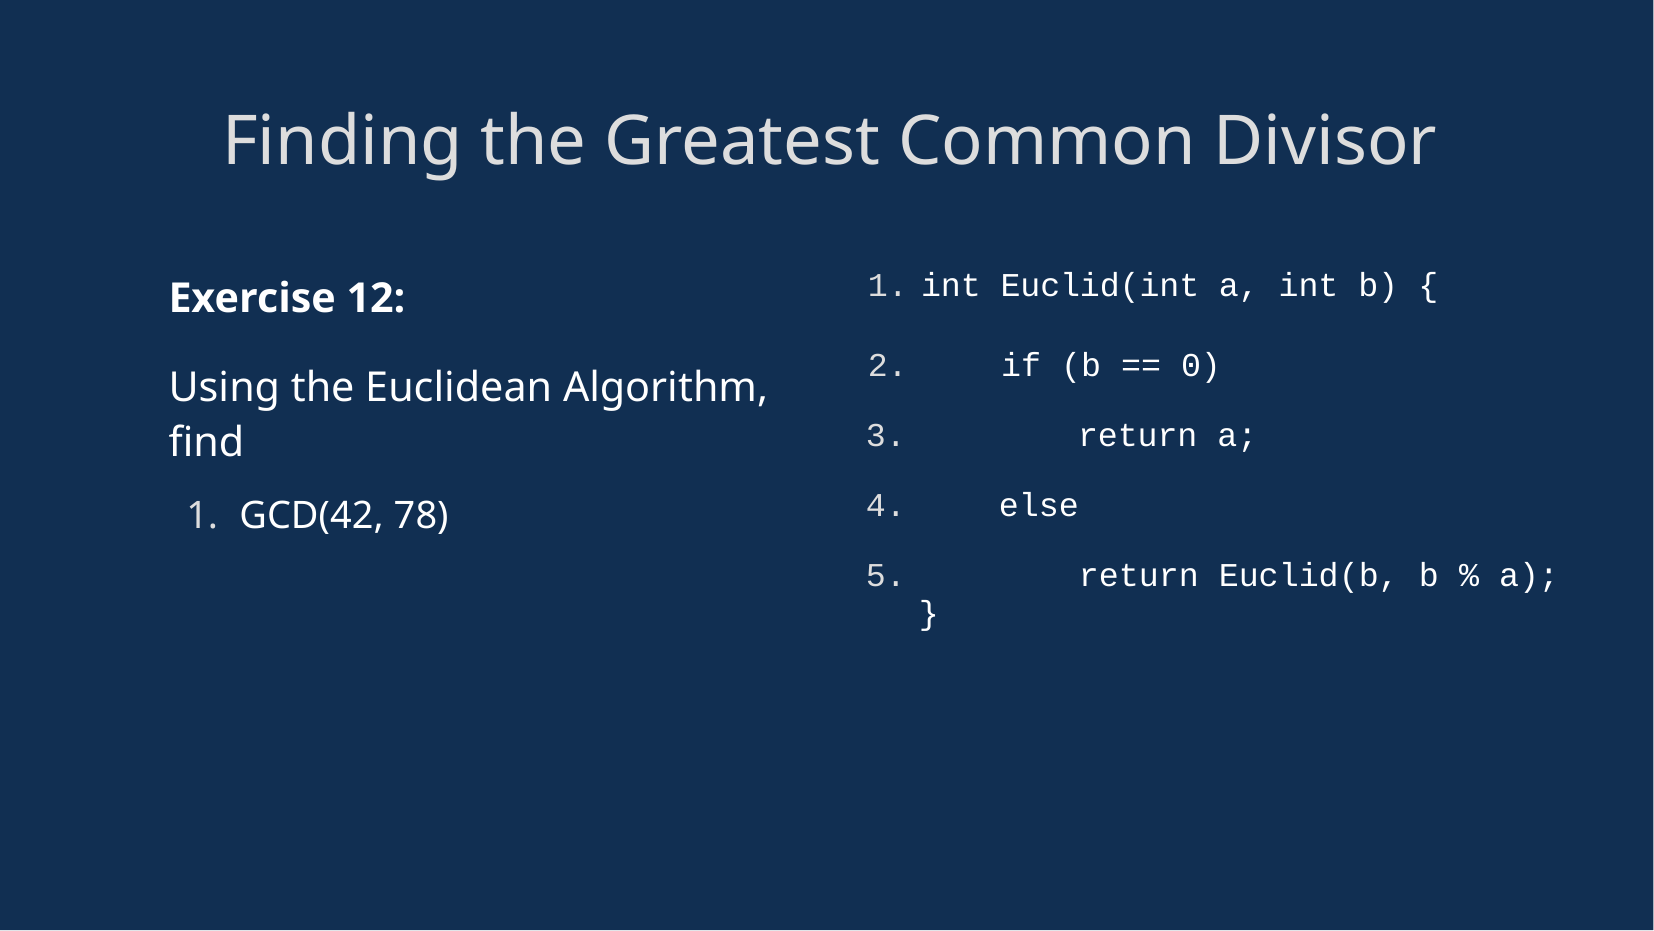

# Finding the Greatest Common Divisor
Exercise 12:
Using the Euclidean Algorithm, find
GCD(42, 78)
int Euclid(int a, int b) {
 if (b == 0)
 return a;
 else
 return Euclid(b, b % a); }